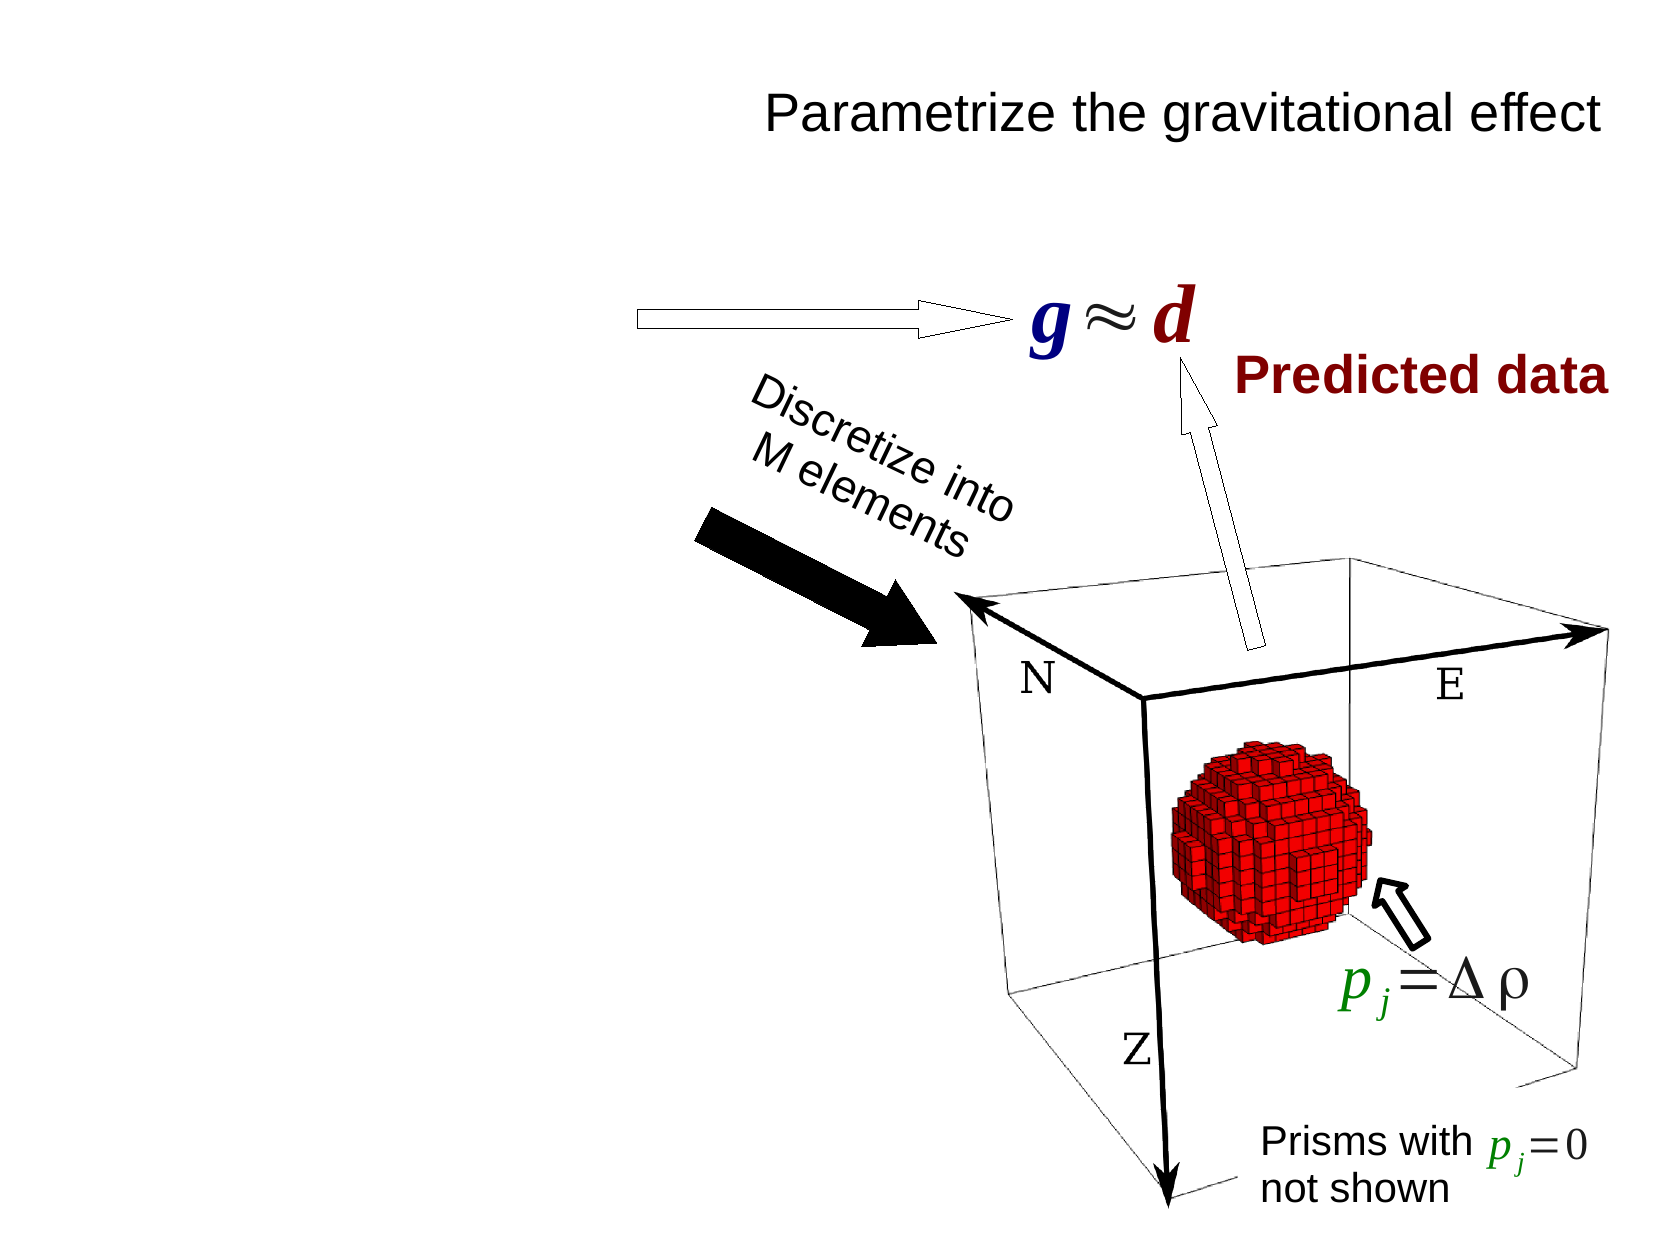

Parametrize the gravitational effect
Predicted data
Discretize into
M elements
Prisms with
not shown